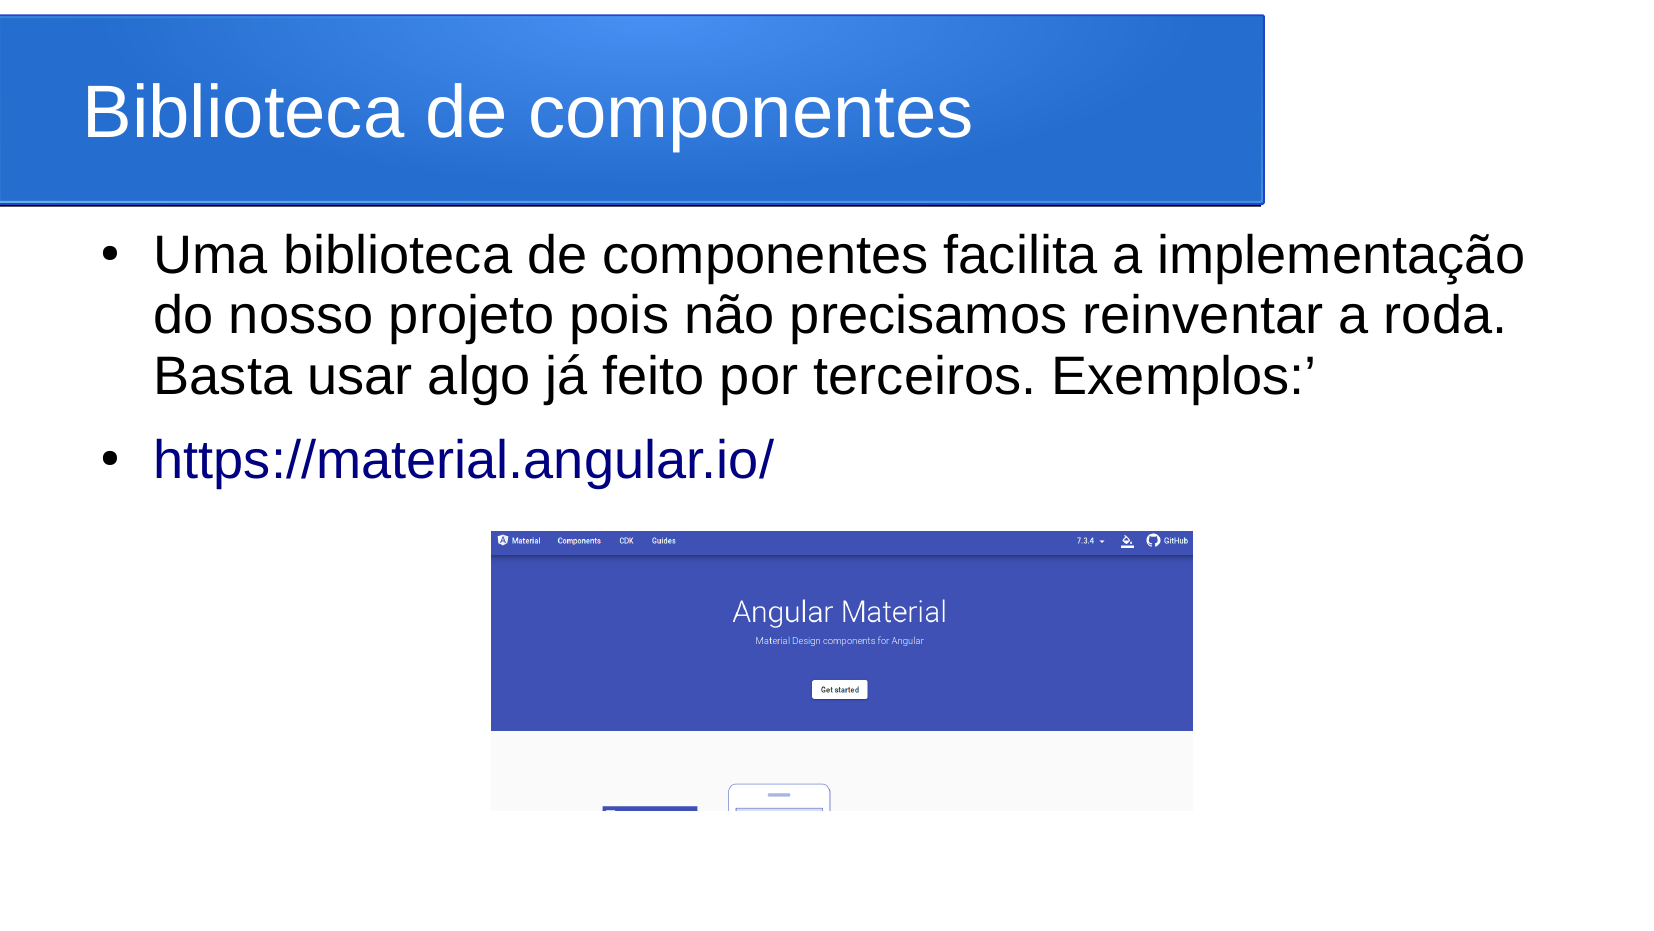

# Biblioteca de componentes
Uma biblioteca de componentes facilita a implementação do nosso projeto pois não precisamos reinventar a roda. Basta usar algo já feito por terceiros. Exemplos:’
https://material.angular.io/